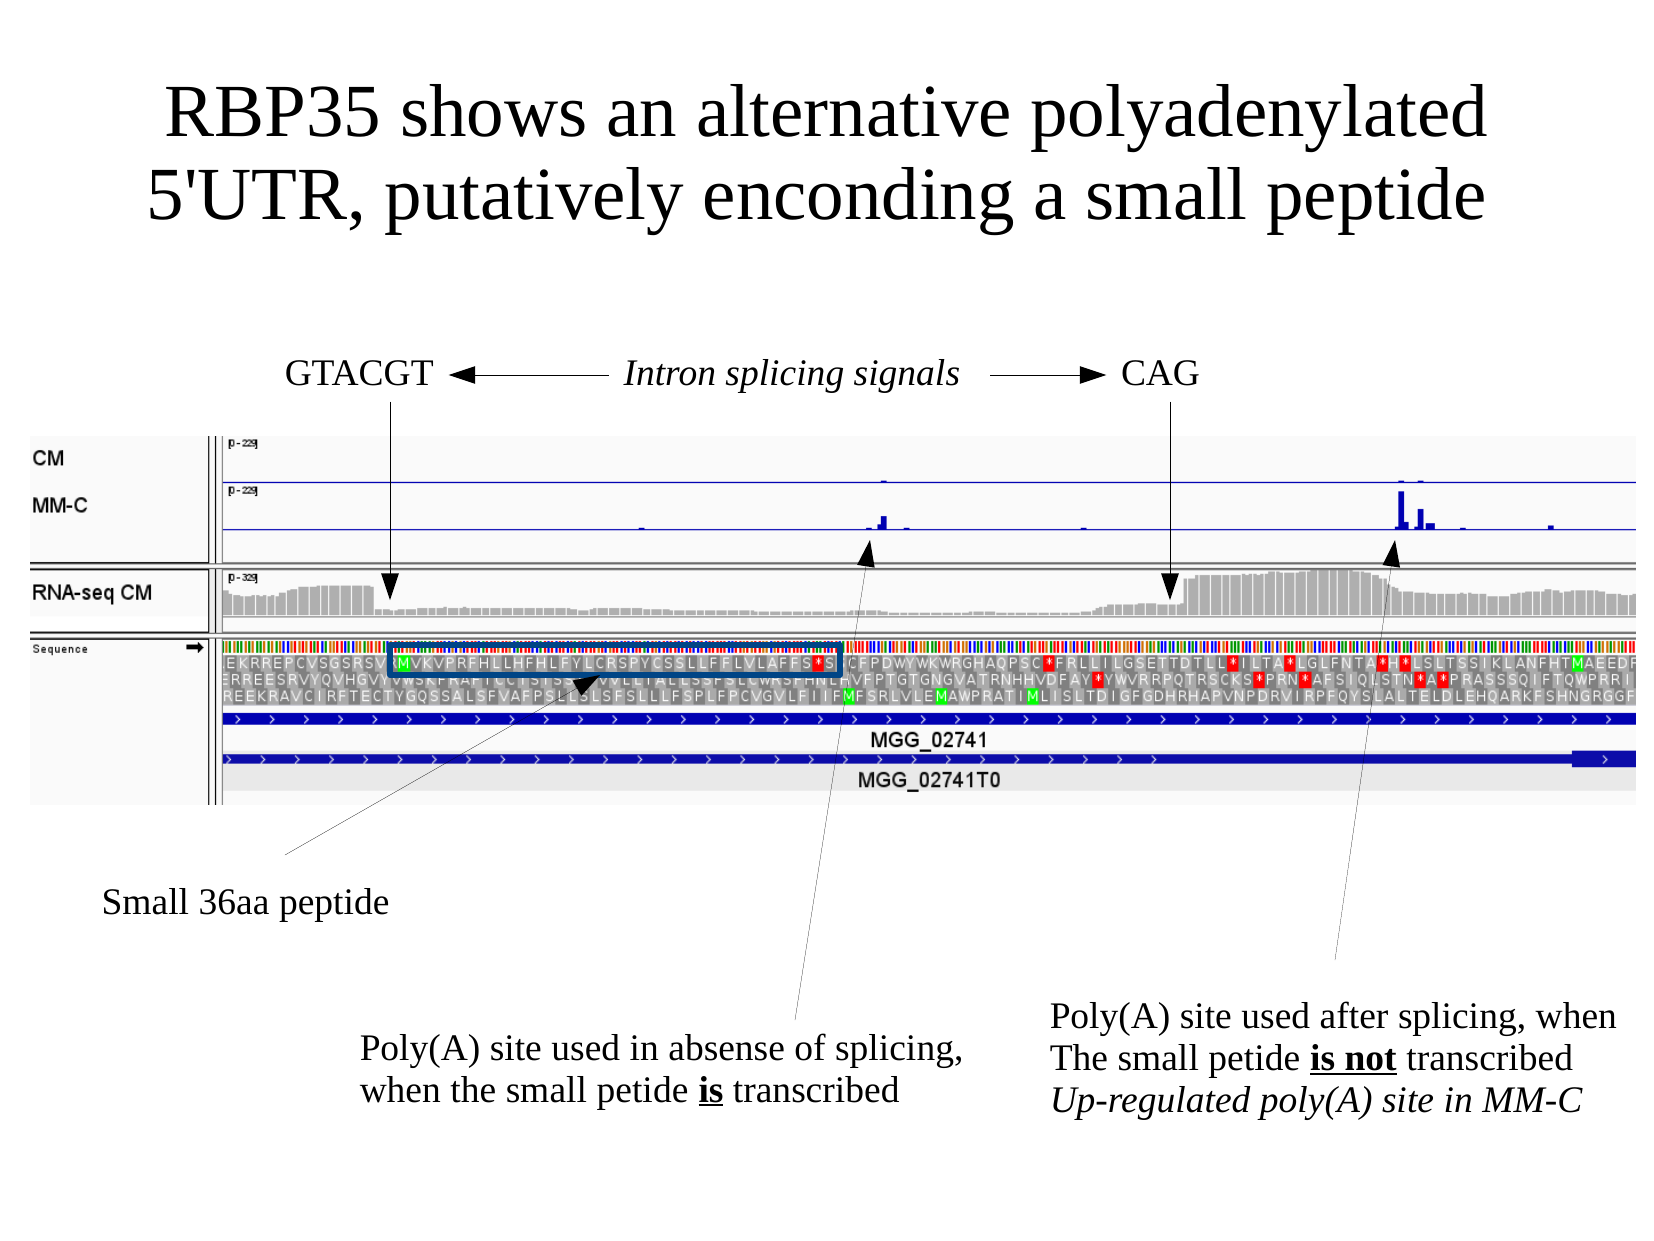

# RBP35 shows an alternative polyadenylated 5'UTR, putatively enconding a small peptide
GTACGT
Intron splicing signals
CAG
Small 36aa peptide
Poly(A) site used after splicing, when
The small petide is not transcribed
Up-regulated poly(A) site in MM-C
Poly(A) site used in absense of splicing,
when the small petide is transcribed